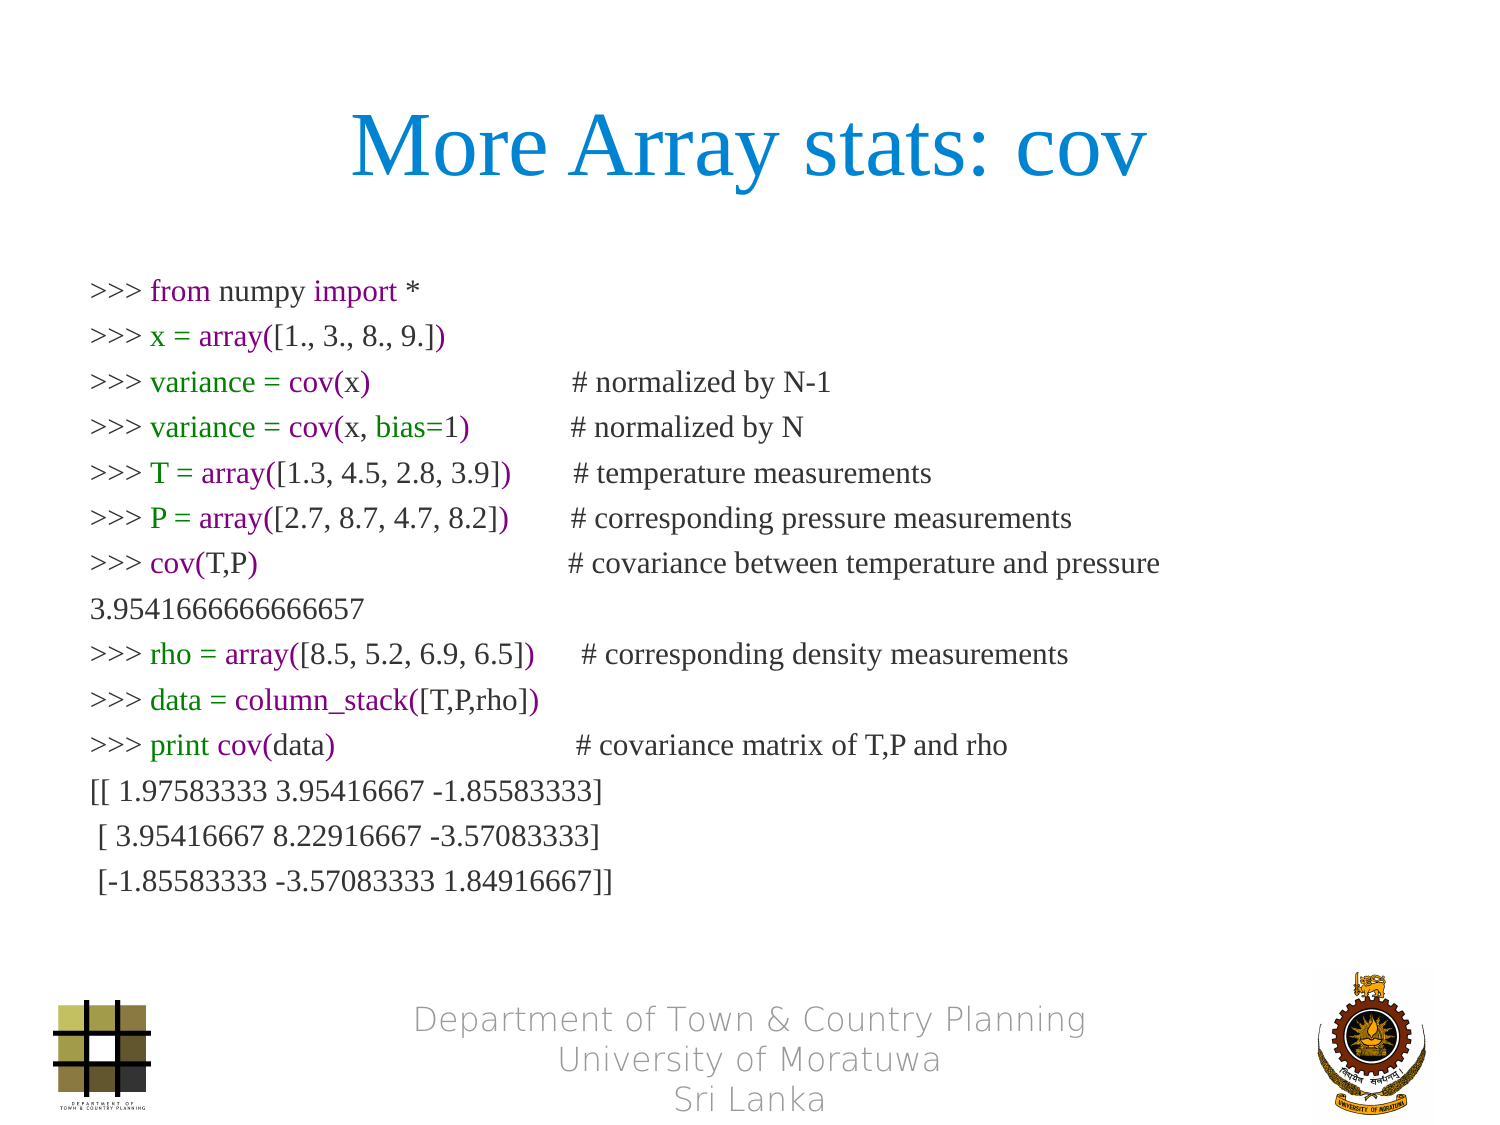

# More Array stats: cov
>>> from numpy import *
>>> x = array([1., 3., 8., 9.])
>>> variance = cov(x) # normalized by N-1
>>> variance = cov(x, bias=1) # normalized by N
>>> T = array([1.3, 4.5, 2.8, 3.9]) # temperature measurements
>>> P = array([2.7, 8.7, 4.7, 8.2]) # corresponding pressure measurements
>>> cov(T,P) # covariance between temperature and pressure
3.9541666666666657
>>> rho = array([8.5, 5.2, 6.9, 6.5]) # corresponding density measurements
>>> data = column_stack([T,P,rho])
>>> print cov(data) # covariance matrix of T,P and rho
[[ 1.97583333 3.95416667 -1.85583333]
 [ 3.95416667 8.22916667 -3.57083333]
 [-1.85583333 -3.57083333 1.84916667]]